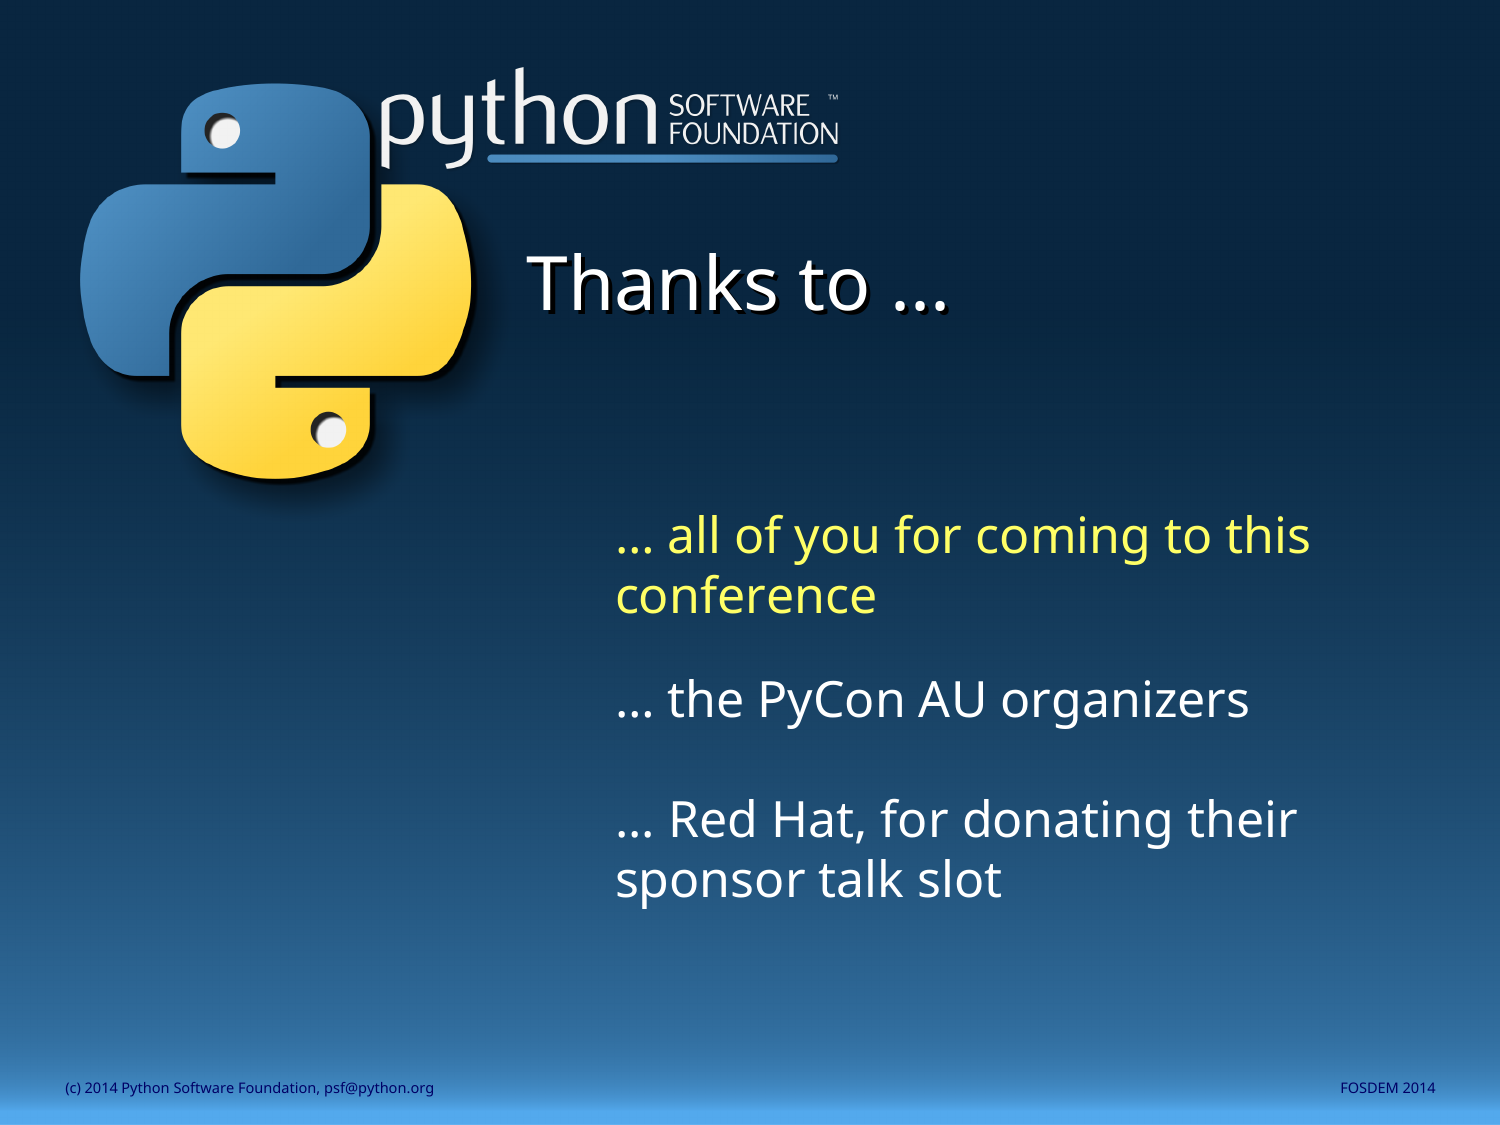

# Thanks to ...
… all of you for coming to this conference
… the PyCon AU organizers
... Red Hat, for donating their sponsor talk slot